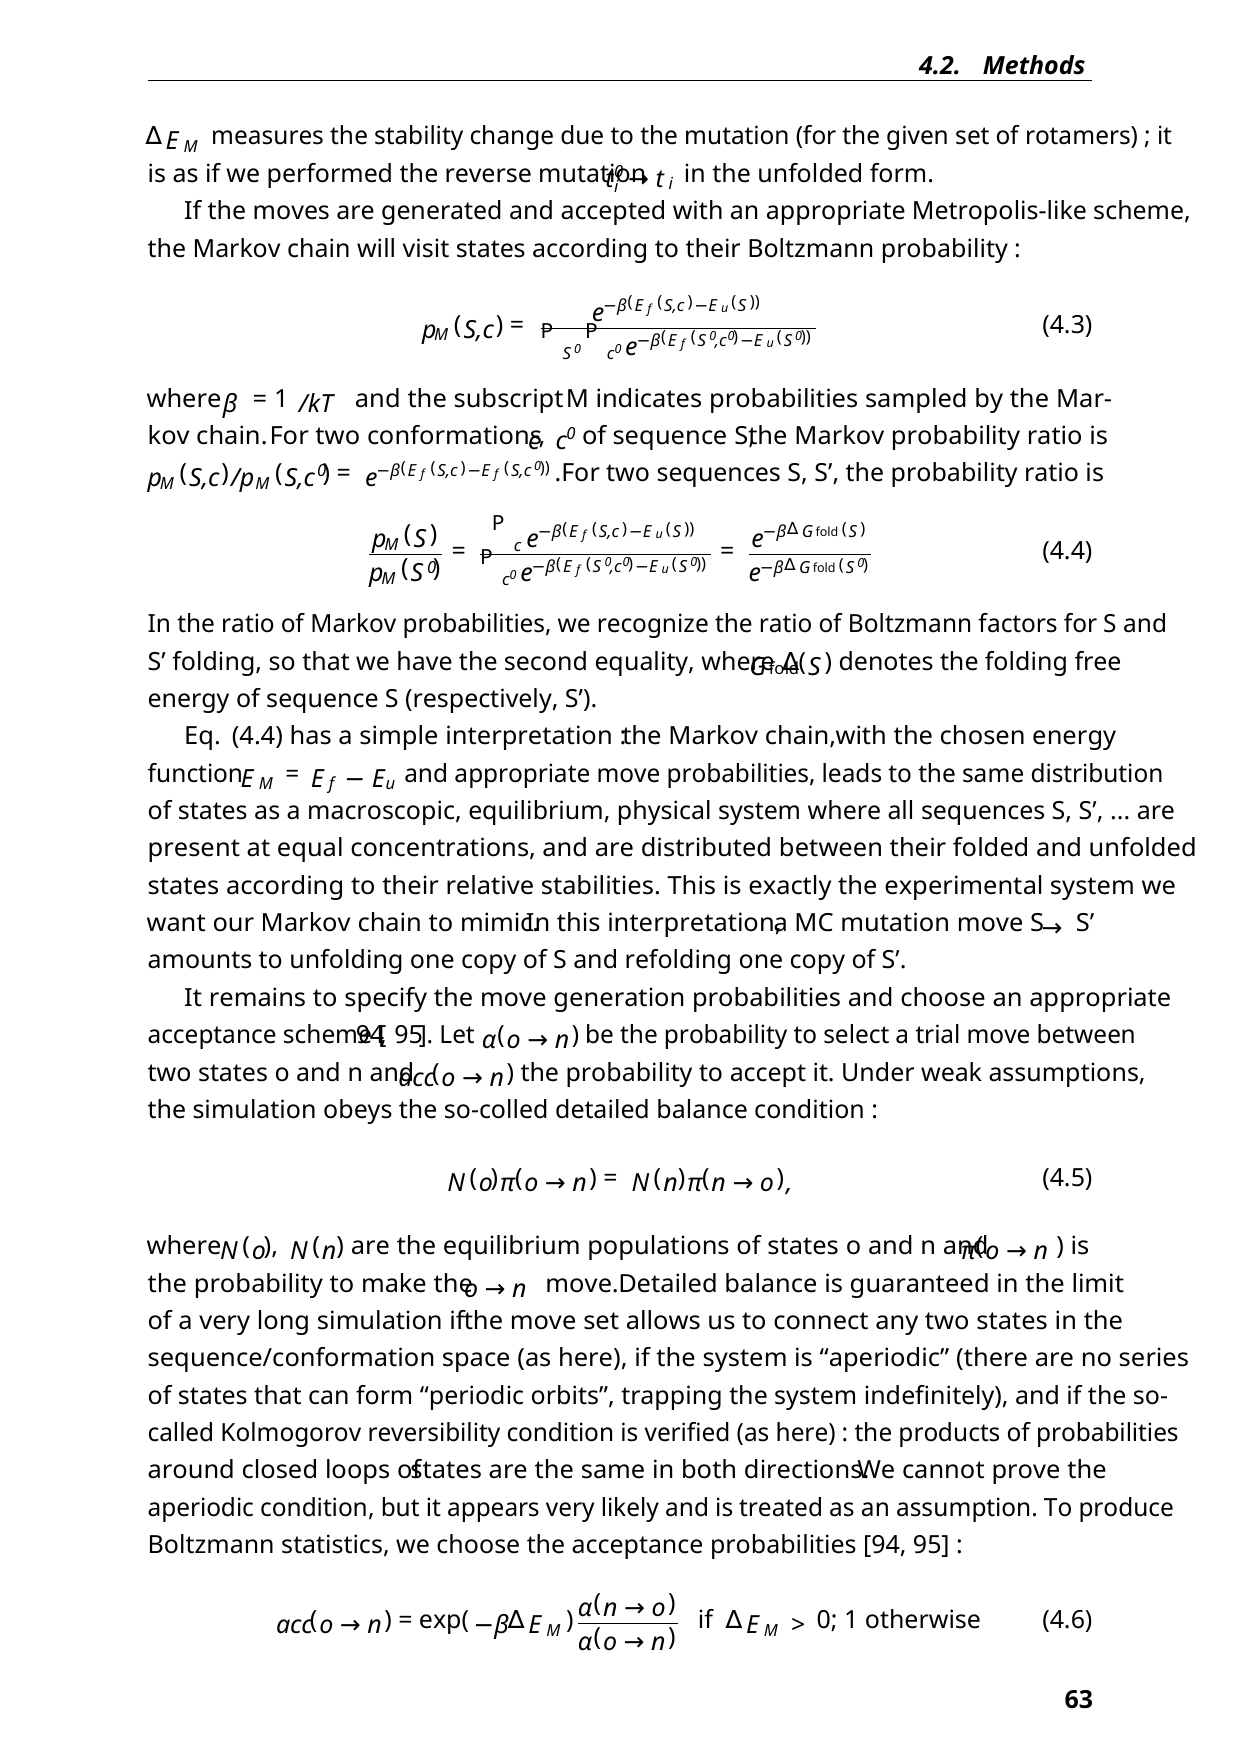

4.2.
Methods
∆
measures the stability change due to the mutation (for the given set of rotamers) ; it
E
M
is as if we performed the reverse mutation
in the unfolded form.
0
t
→ t
i
i
If the moves are generated and accepted with an appropriate Metropolis-like scheme,
the Markov chain will visit states according to their Boltzmann probability :
(
(
)
(
))
−β
E
S,c
−E
S
e
u
f
(
) =
(4.3)
p
S,c
P
P
M
(
(
)
(
))
0
0
0
−β
E
S
,c
−E
S
e
u
f
0
0
S
c
where
= 1
and the subscript
M indicates probabilities sampled by the Mar-
β
/kT
kov chain.
For two conformations
,
of
sequence S,
the Markov probability ratio is
0
c
c
(
)
(
) =
.For two sequences S, S’, the probability ratio is
(
(
)
(
))
0
0
−β
E
S,c
−E
S,c
p
S,c
/p
S,c
e
f
f
M
M
P
(
)
(
(
)
(
))
∆
(
)
−β
E
S,c
−E
S
−β
G
S
p
S
e
e
fold
u
f
M
=
=
(4.4)
c
P
(
)
(
(
)
(
))
∆
(
)
0
0
0
0
−β
E
S
,c
−E
S
p
S
e
e
0
−β
G
S
fold
u
f
M
0
c
In the ratio of Markov probabilities, we recognize the ratio of Boltzmann factors for S and
S’ folding, so that we have the second equality, where ∆
(
) denotes the folding free
G
S
fold
energy of sequence S (respectively, S’).
Eq.
(4.4) has a simple interpretation :
the Markov chain,
with the chosen energy
function
=
and appropriate move probabilities, leads to the same distribution
E
E
− E
M
f
u
of states as a macroscopic, equilibrium, physical system where all sequences S, S’, ... are
present at equal concentrations, and are distributed between their folded and unfolded
states according to their relative stabilities. This is exactly the experimental system we
want our Markov chain to mimic.
In this interpretation,
a MC mutation move S
S’
→
amounts to unfolding one copy of S and refolding one copy of S’.
It remains to specify the move generation probabilities and choose an appropriate
acceptance scheme [
94
,
95
]. Let
(
) be the probability to select a trial move between
α
o → n
two states o and n and
(
) the probability to accept it. Under weak assumptions,
acc
o → n
the simulation obeys the so-colled detailed balance condition :
(
)
(
) =
(
)
(
)
(4.5)
N
o
π
o → n
N
n
π
n → o
,
where
(
),
(
) are the equilibrium populations of states o and n and
(
) is
N
o
N
n
π
o → n
the probability to make the
move.
Detailed balance is guaranteed in the limit
o → n
of
a very long simulation if
the move set allows us to connect any two states in the
sequence/conformation space (as here), if the system is “aperiodic” (there are no series
of states that can form “periodic orbits”, trapping the system indefinitely), and if the so-
called Kolmogorov reversibility condition is verified (as here) : the products of probabilities
around closed loops of
states are the same in both directions.
We cannot prove the
aperiodic condition, but it appears very likely and is treated as an assumption. To produce
Boltzmann statistics, we choose the acceptance probabilities [94, 95] :
(
)
α
n → o
(
) = exp(
∆
)
if
∆
0; 1 otherwise
(4.6)
acc
o → n
−β
E
E
>
M
M
(
)
α
o → n
63